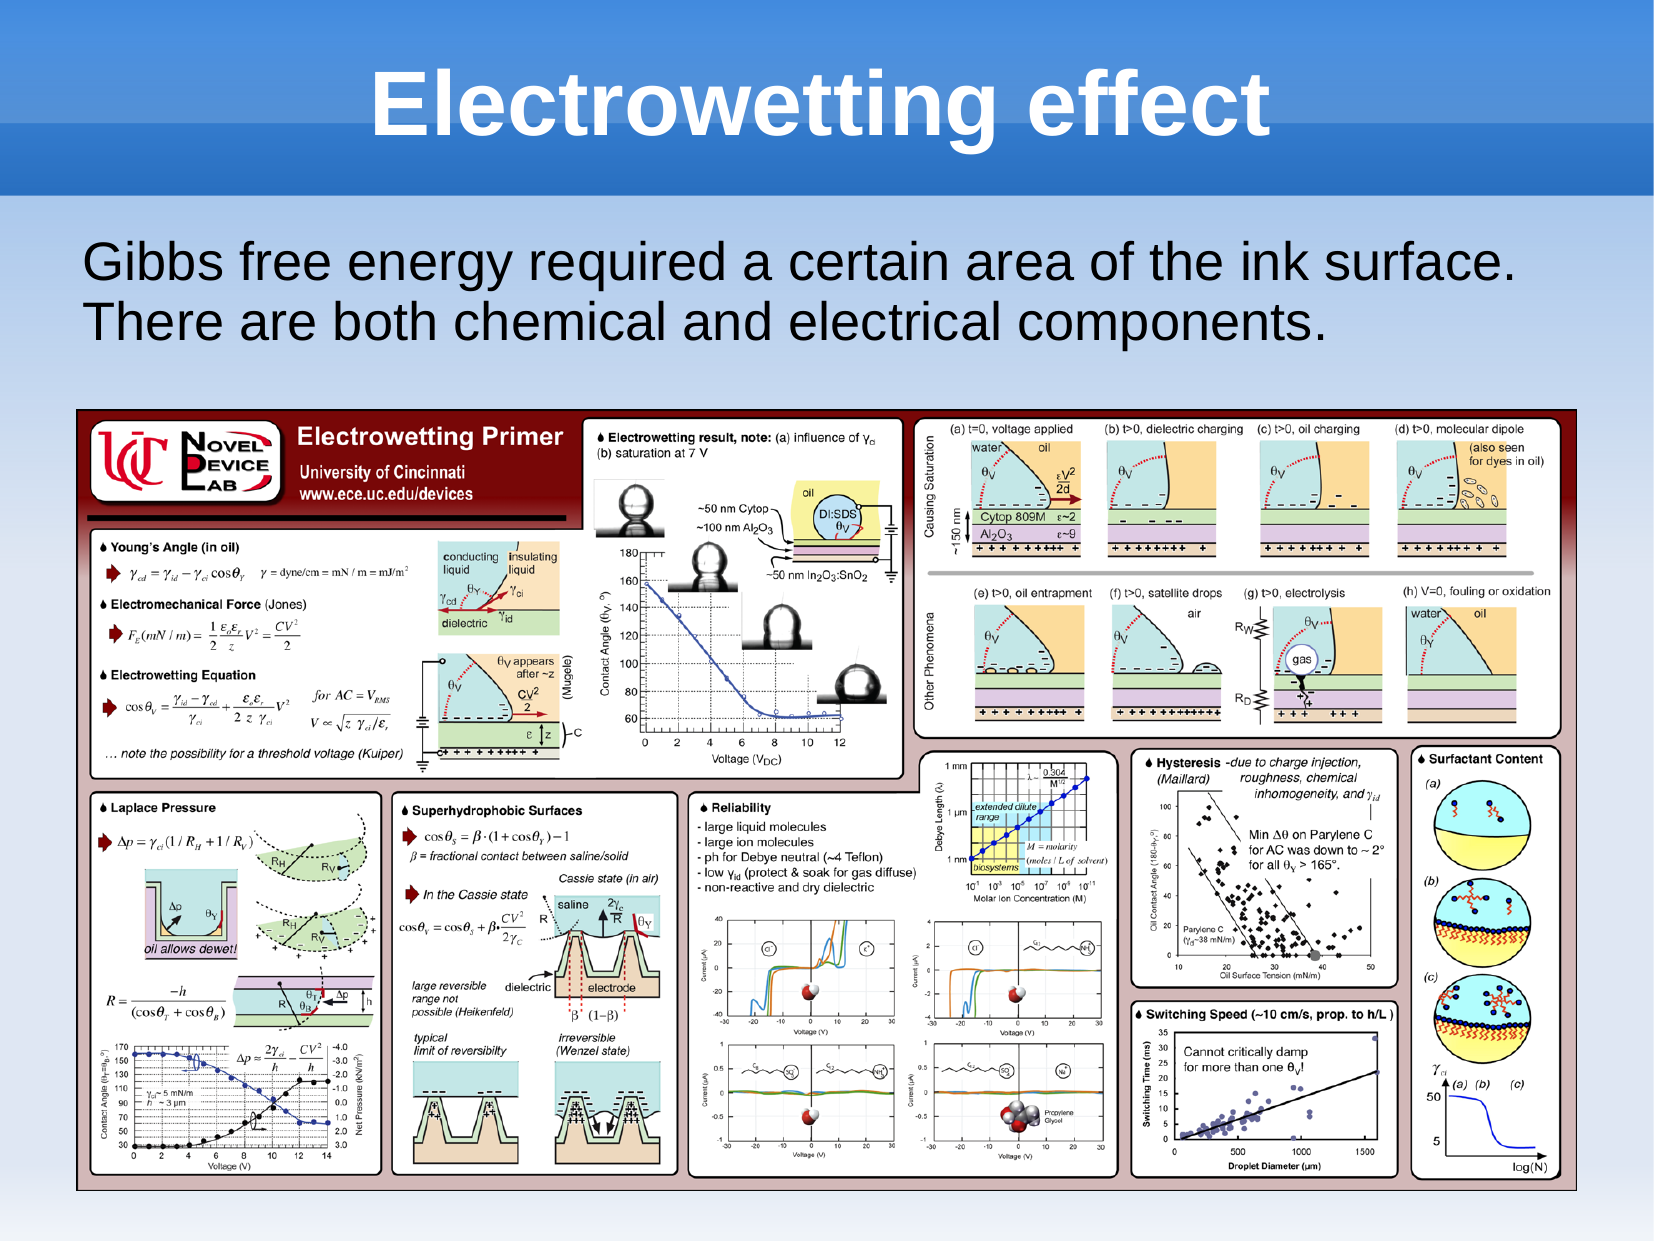

# Electrowetting effect
Gibbs free energy required a certain area of the ink surface. There are both chemical and electrical components.